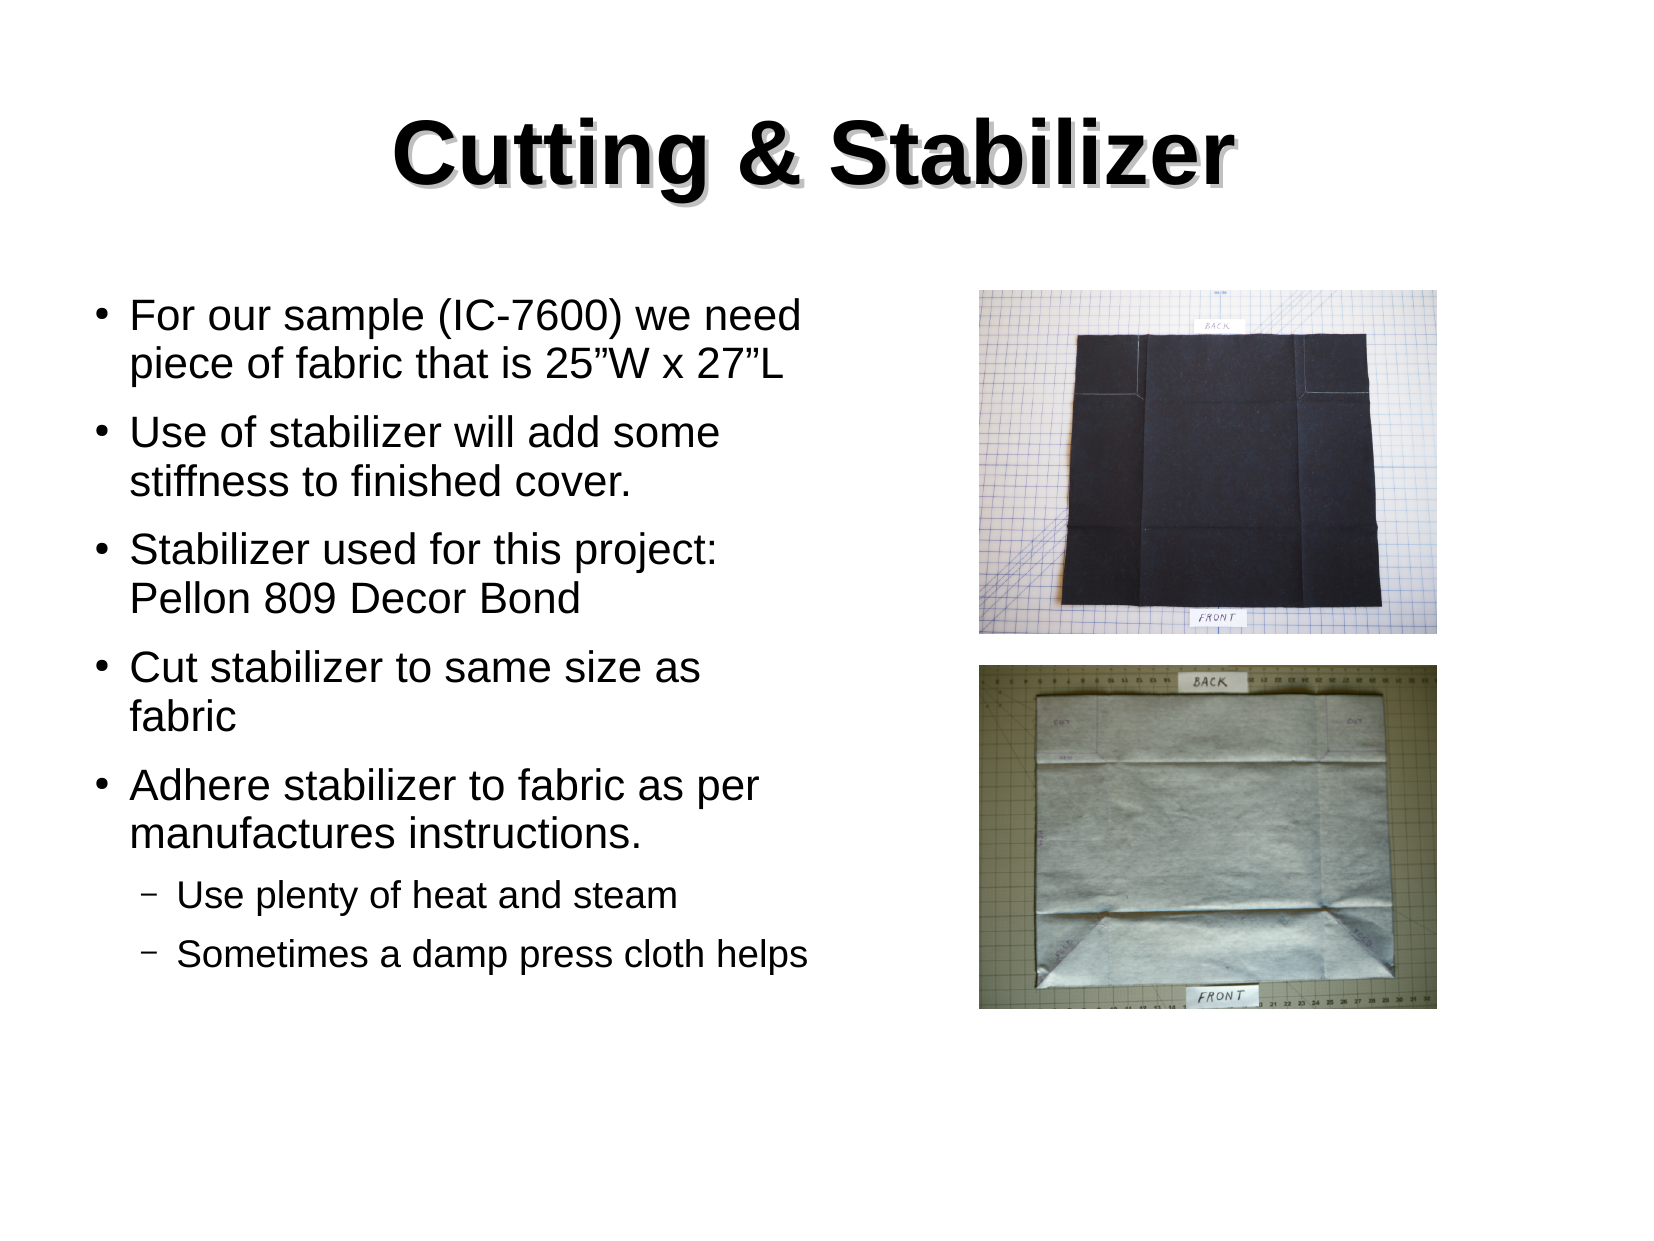

# Cutting & Stabilizer
For our sample (IC-7600) we need piece of fabric that is 25”W x 27”L
Use of stabilizer will add some stiffness to finished cover.
Stabilizer used for this project: Pellon 809 Decor Bond
Cut stabilizer to same size as fabric
Adhere stabilizer to fabric as per manufactures instructions.
Use plenty of heat and steam
Sometimes a damp press cloth helps